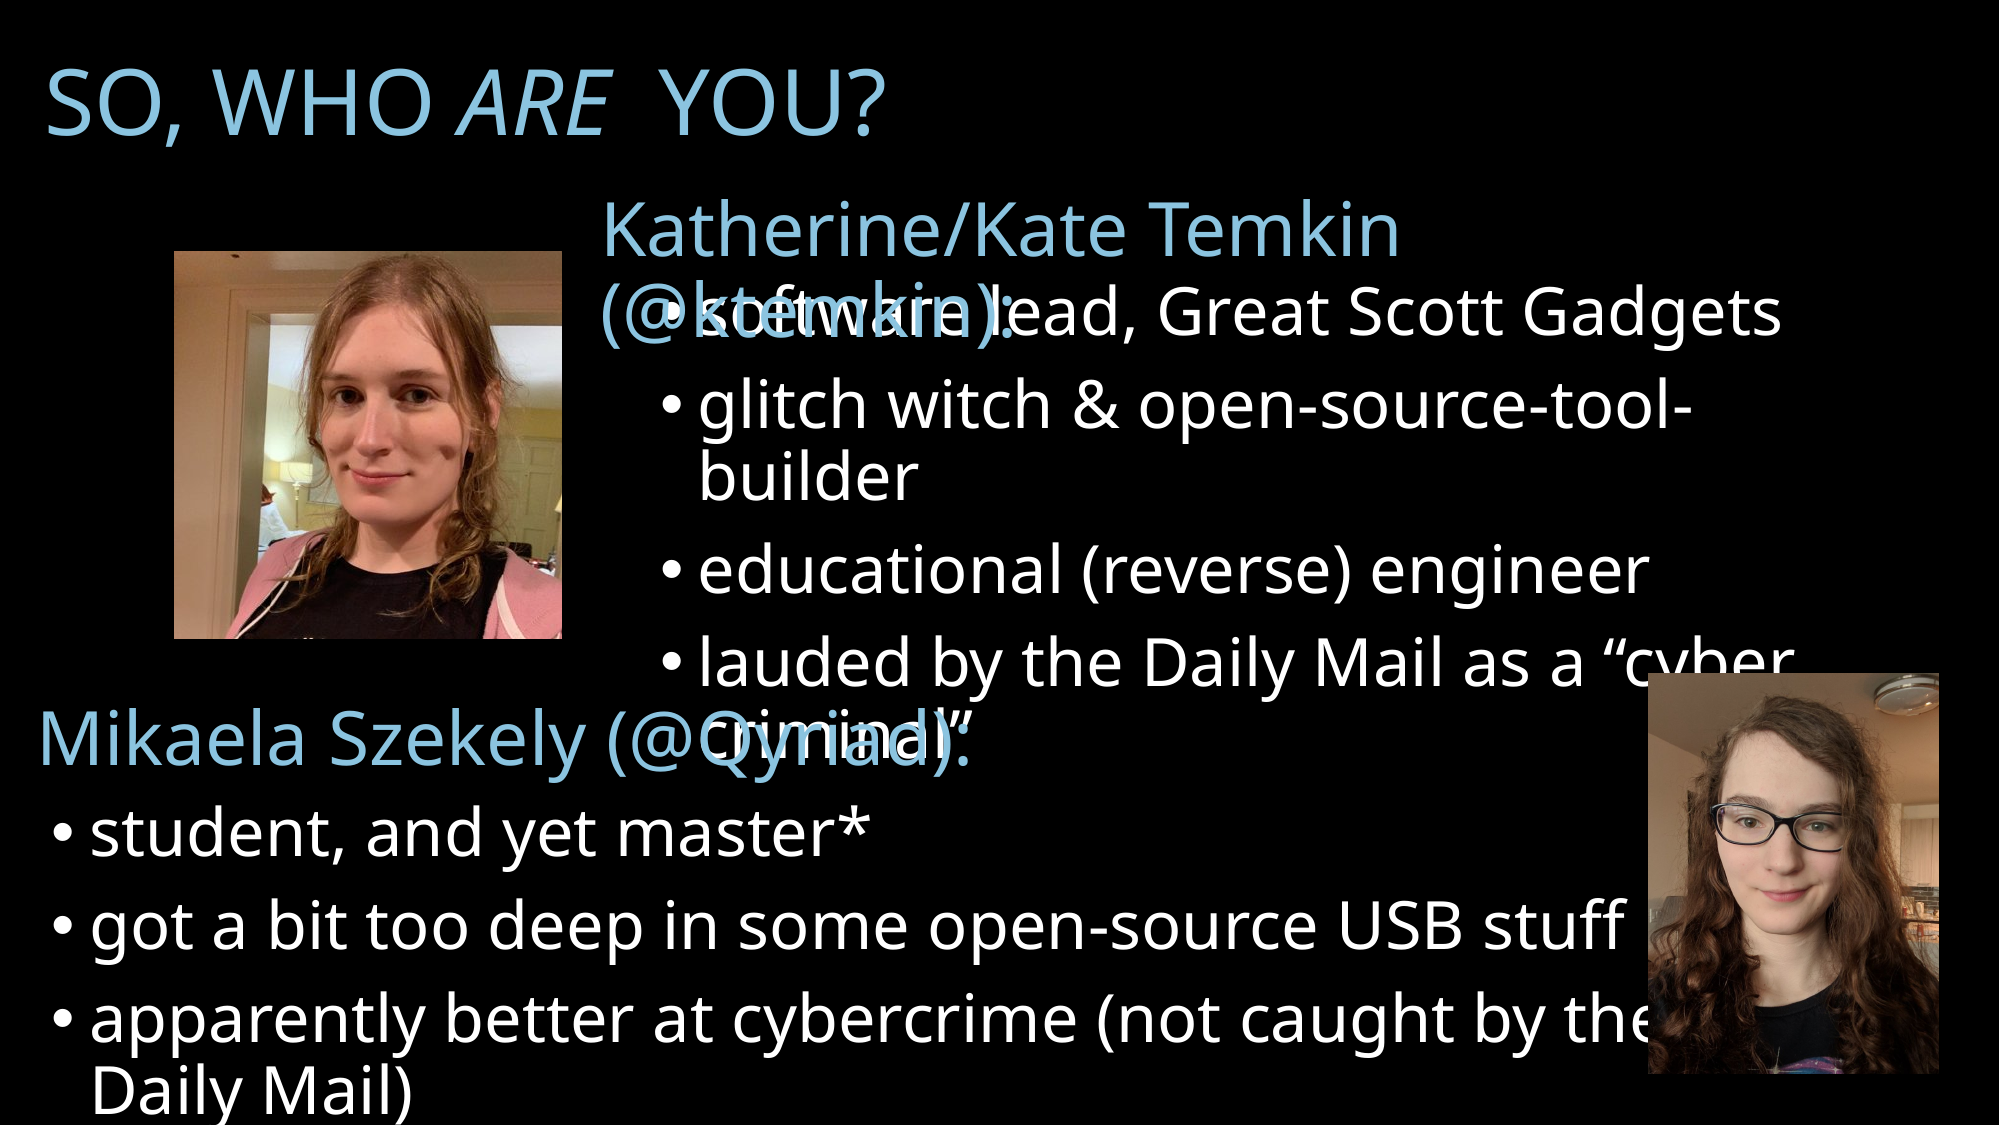

# SO, WHO are YOU?
Katherine/Kate Temkin (@ktemkin):
software lead, Great Scott Gadgets
glitch witch & open-source-tool-builder
educational (reverse) engineer
lauded by the Daily Mail as a “cyber criminal”
Mikaela Szekely (@Qyriad):
student, and yet master*
got a bit too deep in some open-source USB stuff
apparently better at cybercrime (not caught by the Daily Mail)